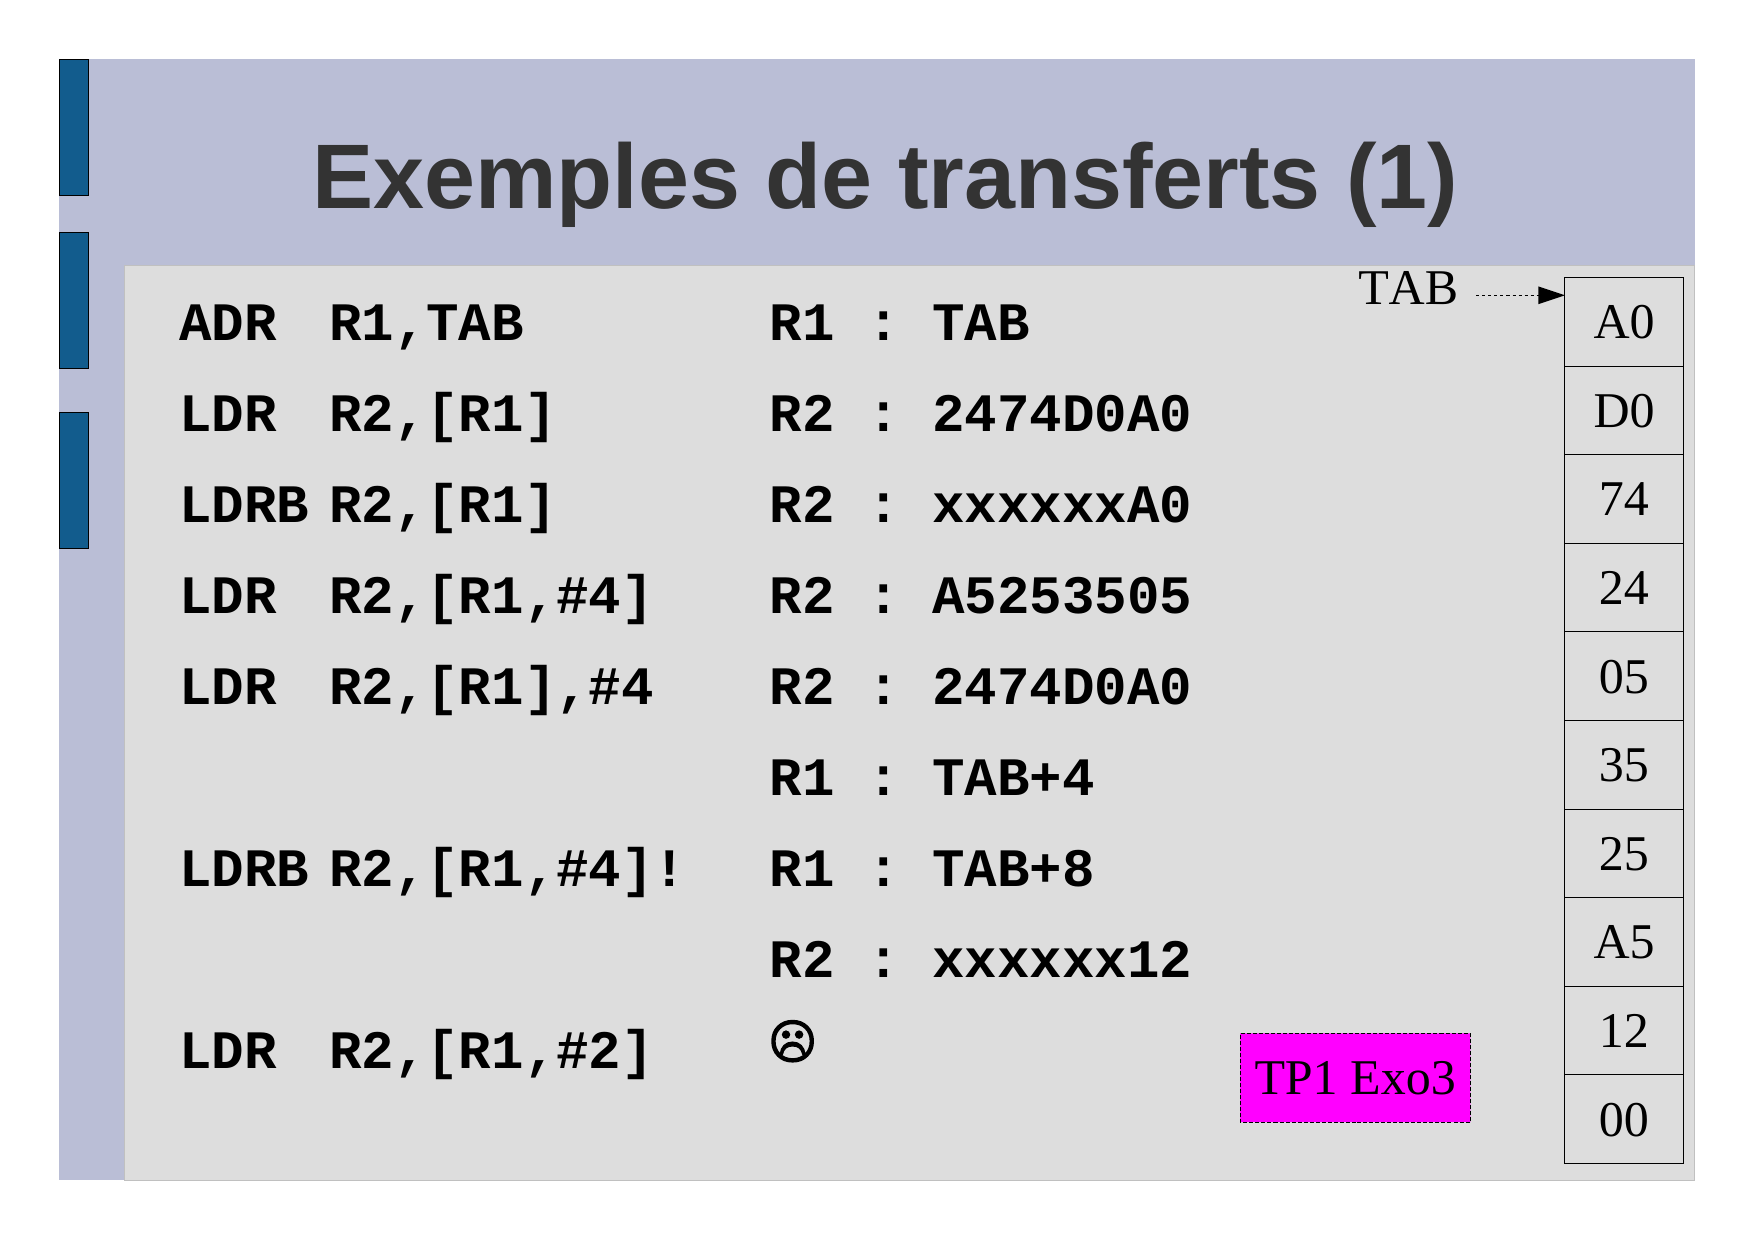

# Exemples de transferts (1)
TAB
A0
D0
74
24
05
35
25
A5
12
00
ADR	R1,TAB
LDR	R2,[R1]
LDRB	R2,[R1]
LDR	R2,[R1,#4]
LDR	R2,[R1],#4
LDRB	R2,[R1,#4]!
LDR 	R2,[R1,#2]
R1 : TAB
R2 : 2474D0A0
R2 : xxxxxxA0
R2 : A5253505
R2 : 2474D0A0
R1 : TAB+4
R1 : TAB+8
R2 : xxxxxx12

TP1 Exo3